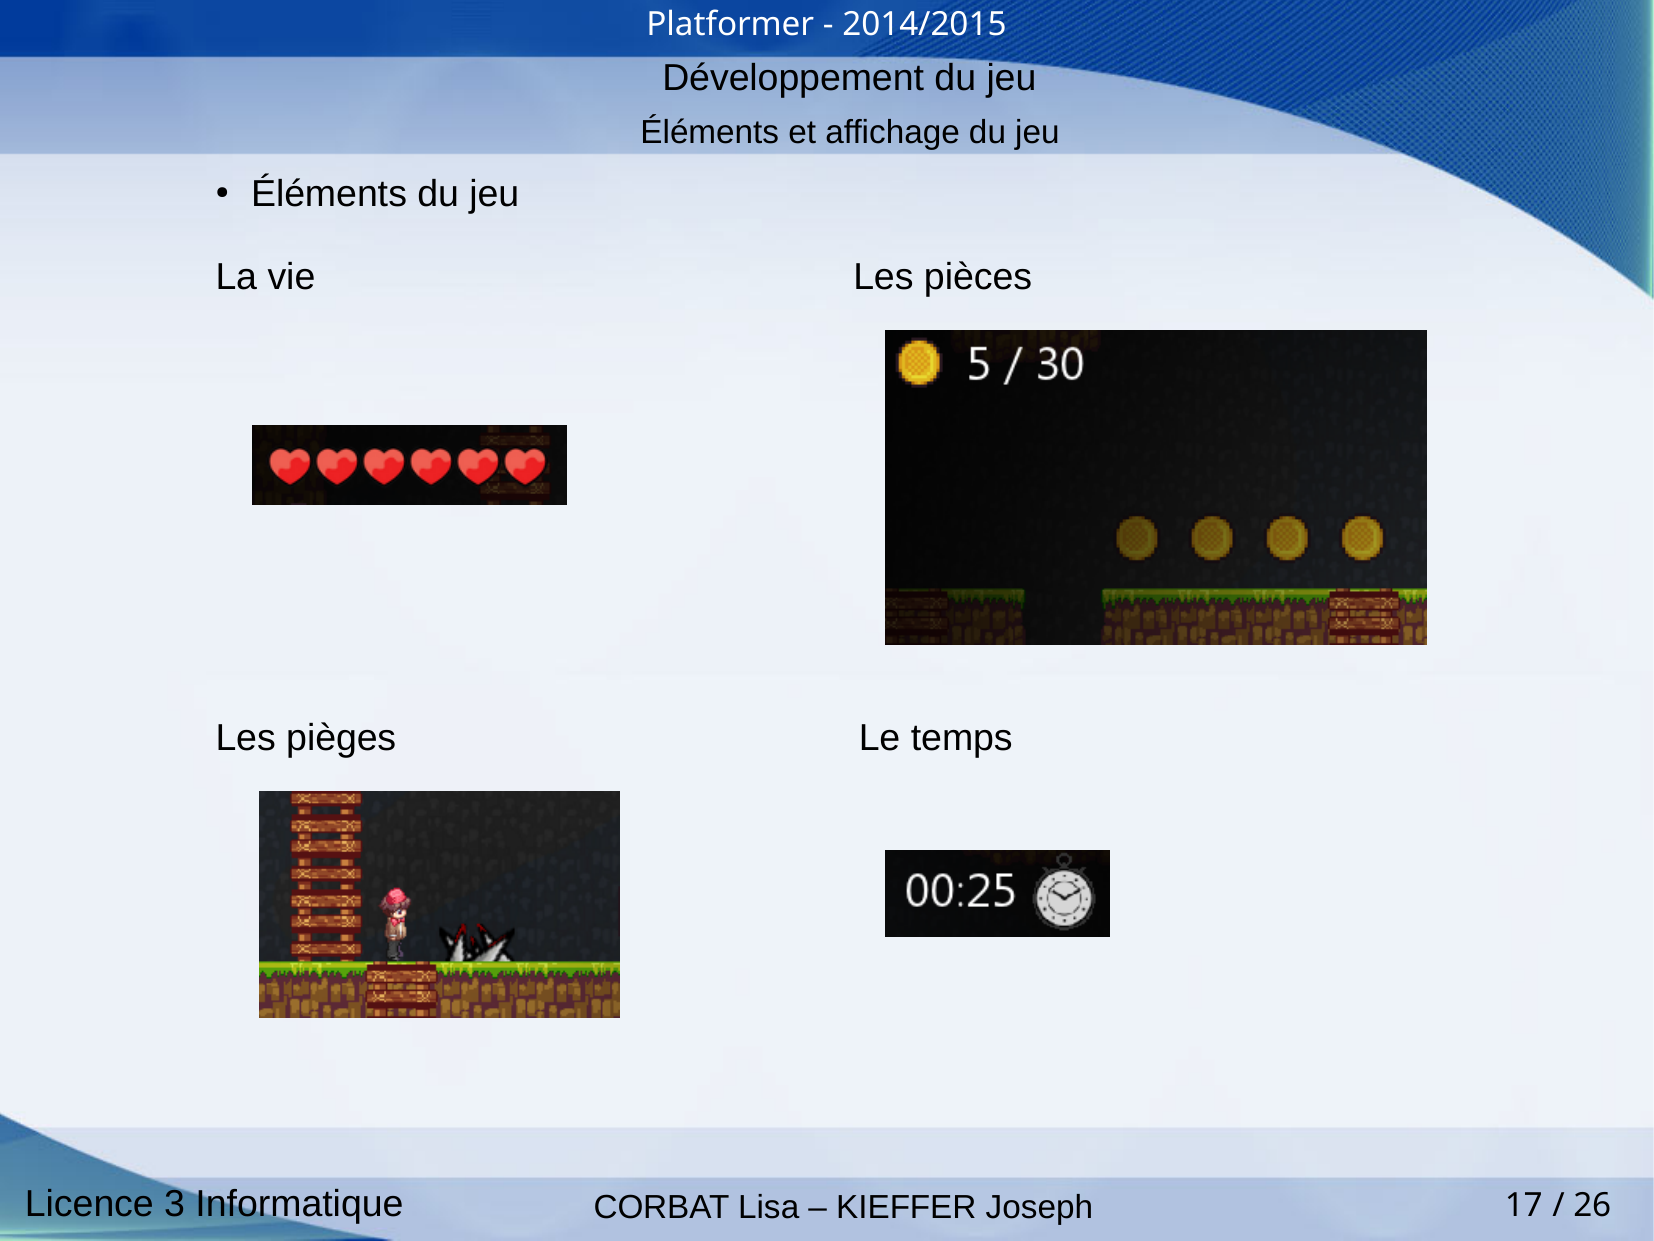

Platformer - 2014/2015
Développement du jeu
Éléments et affichage du jeu
Éléments du jeu
La vie
Les pièces
Les pièges
Le temps
17